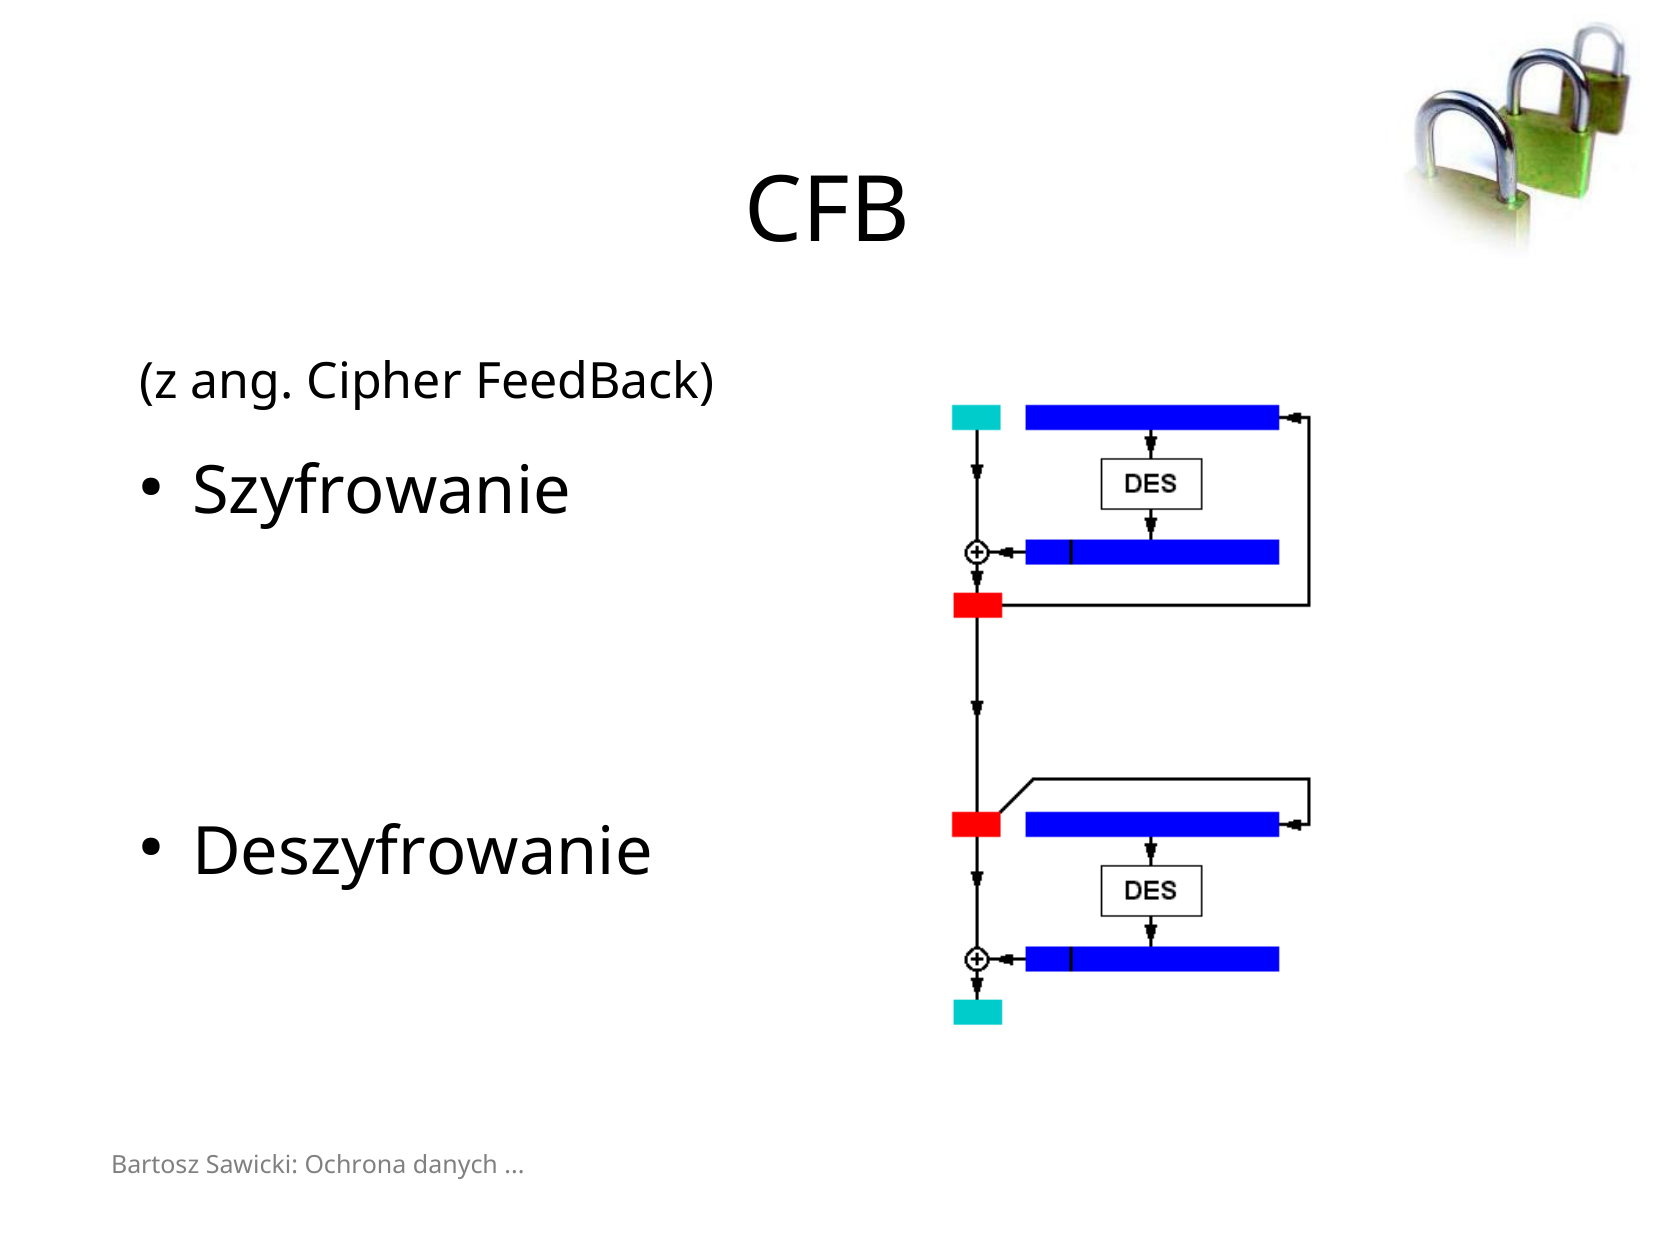

# CFB
(z ang. Cipher FeedBack)
Szyfrowanie
Deszyfrowanie